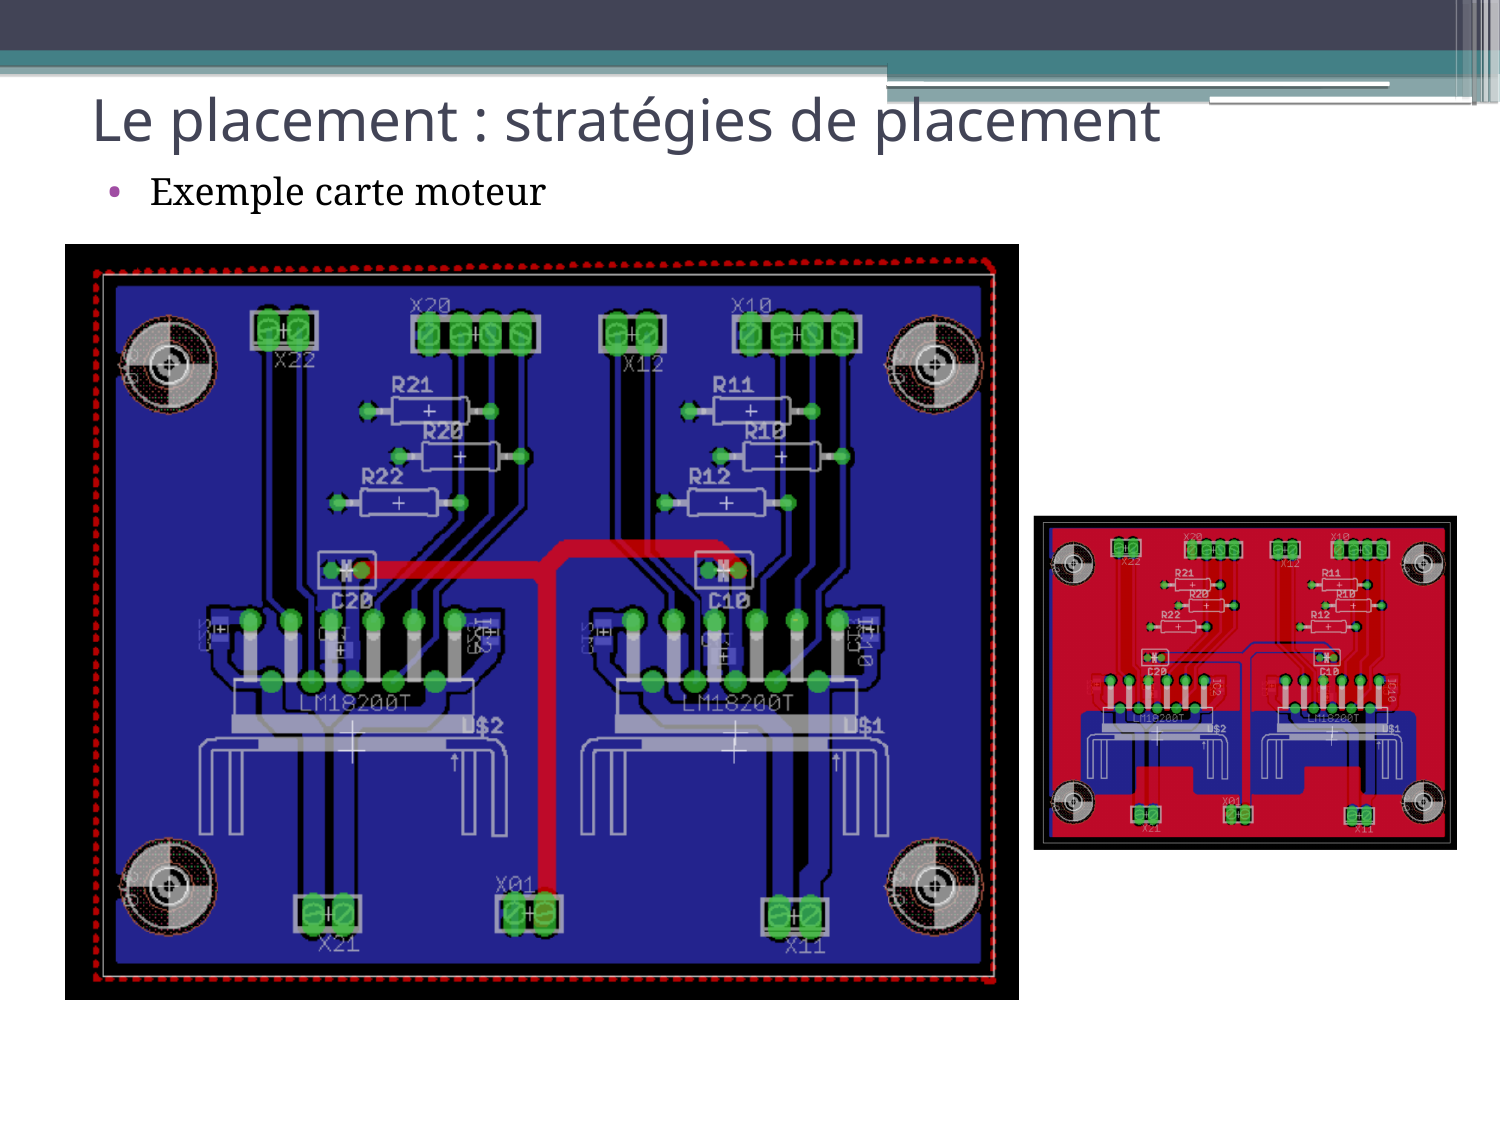

# Le placement : stratégies de placement
Exemple carte moteur